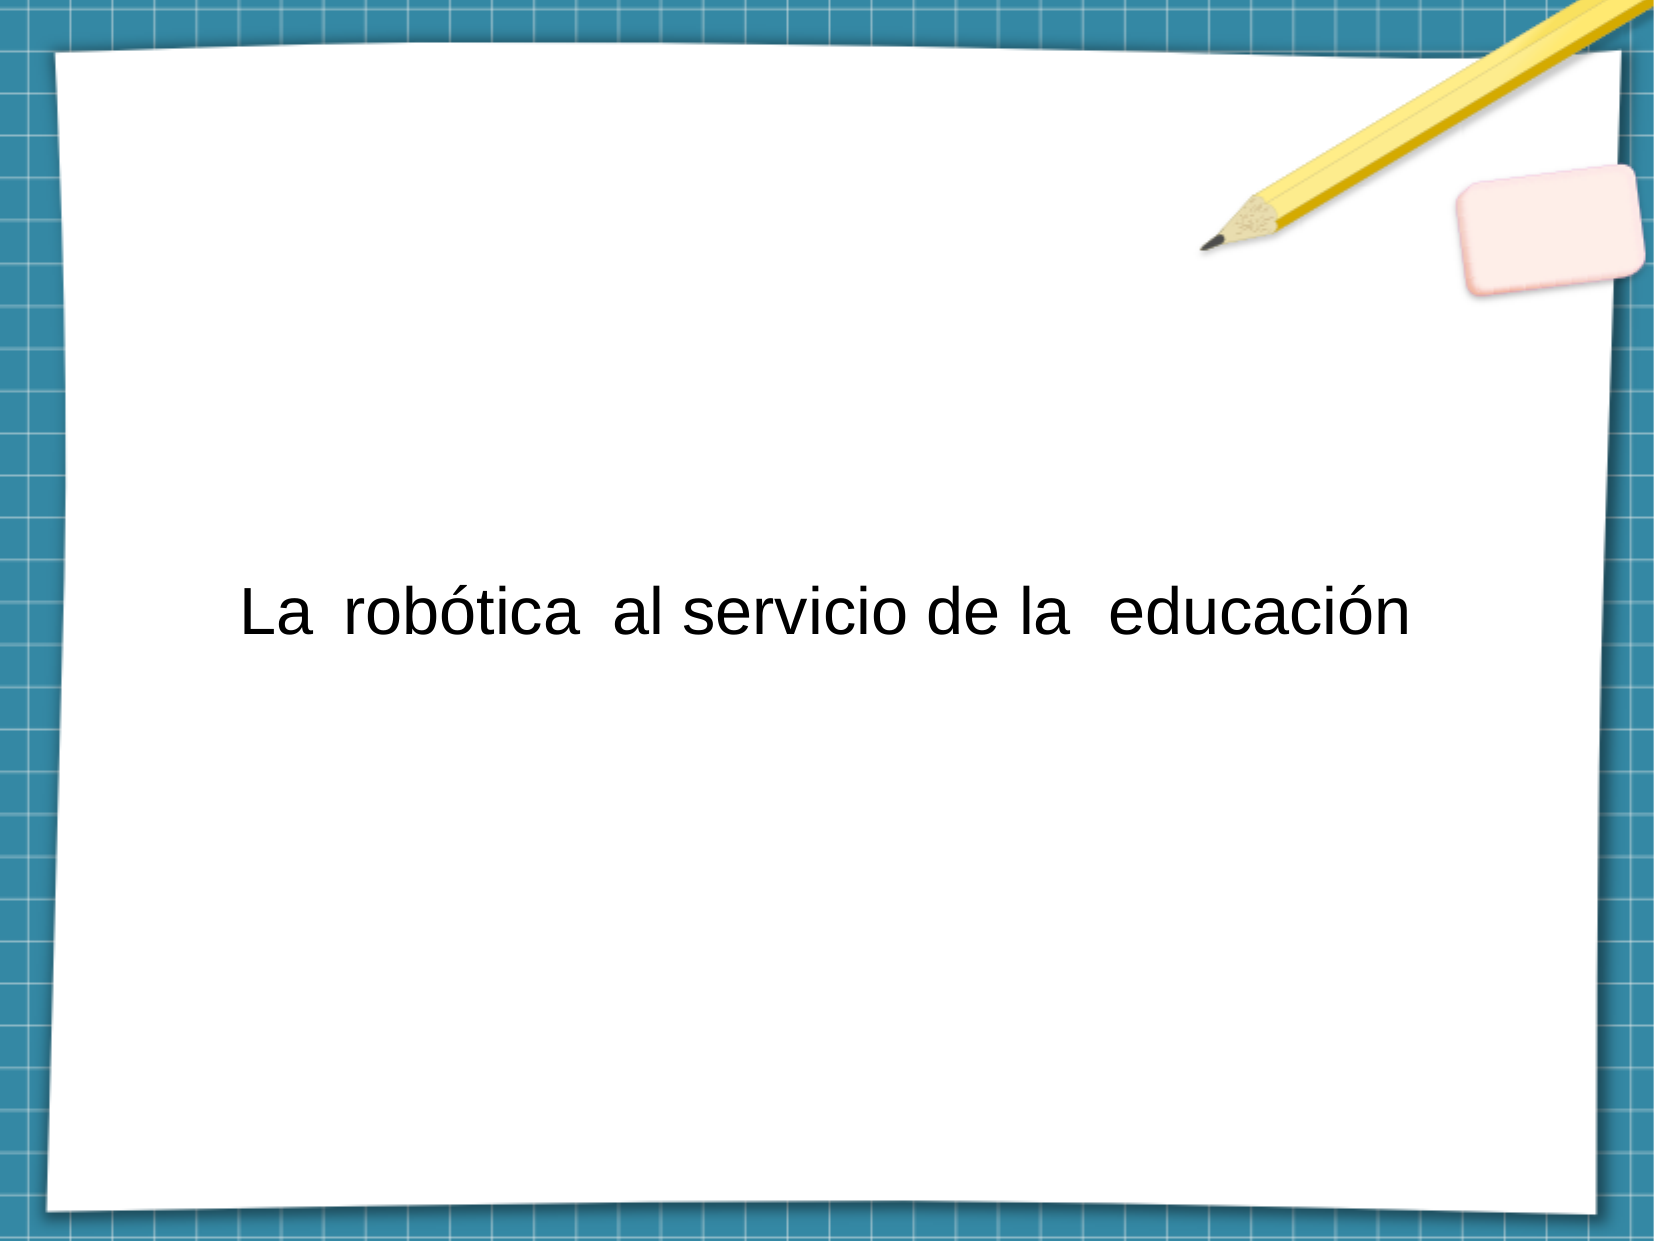

La
robótica
 al servicio de la
 educación